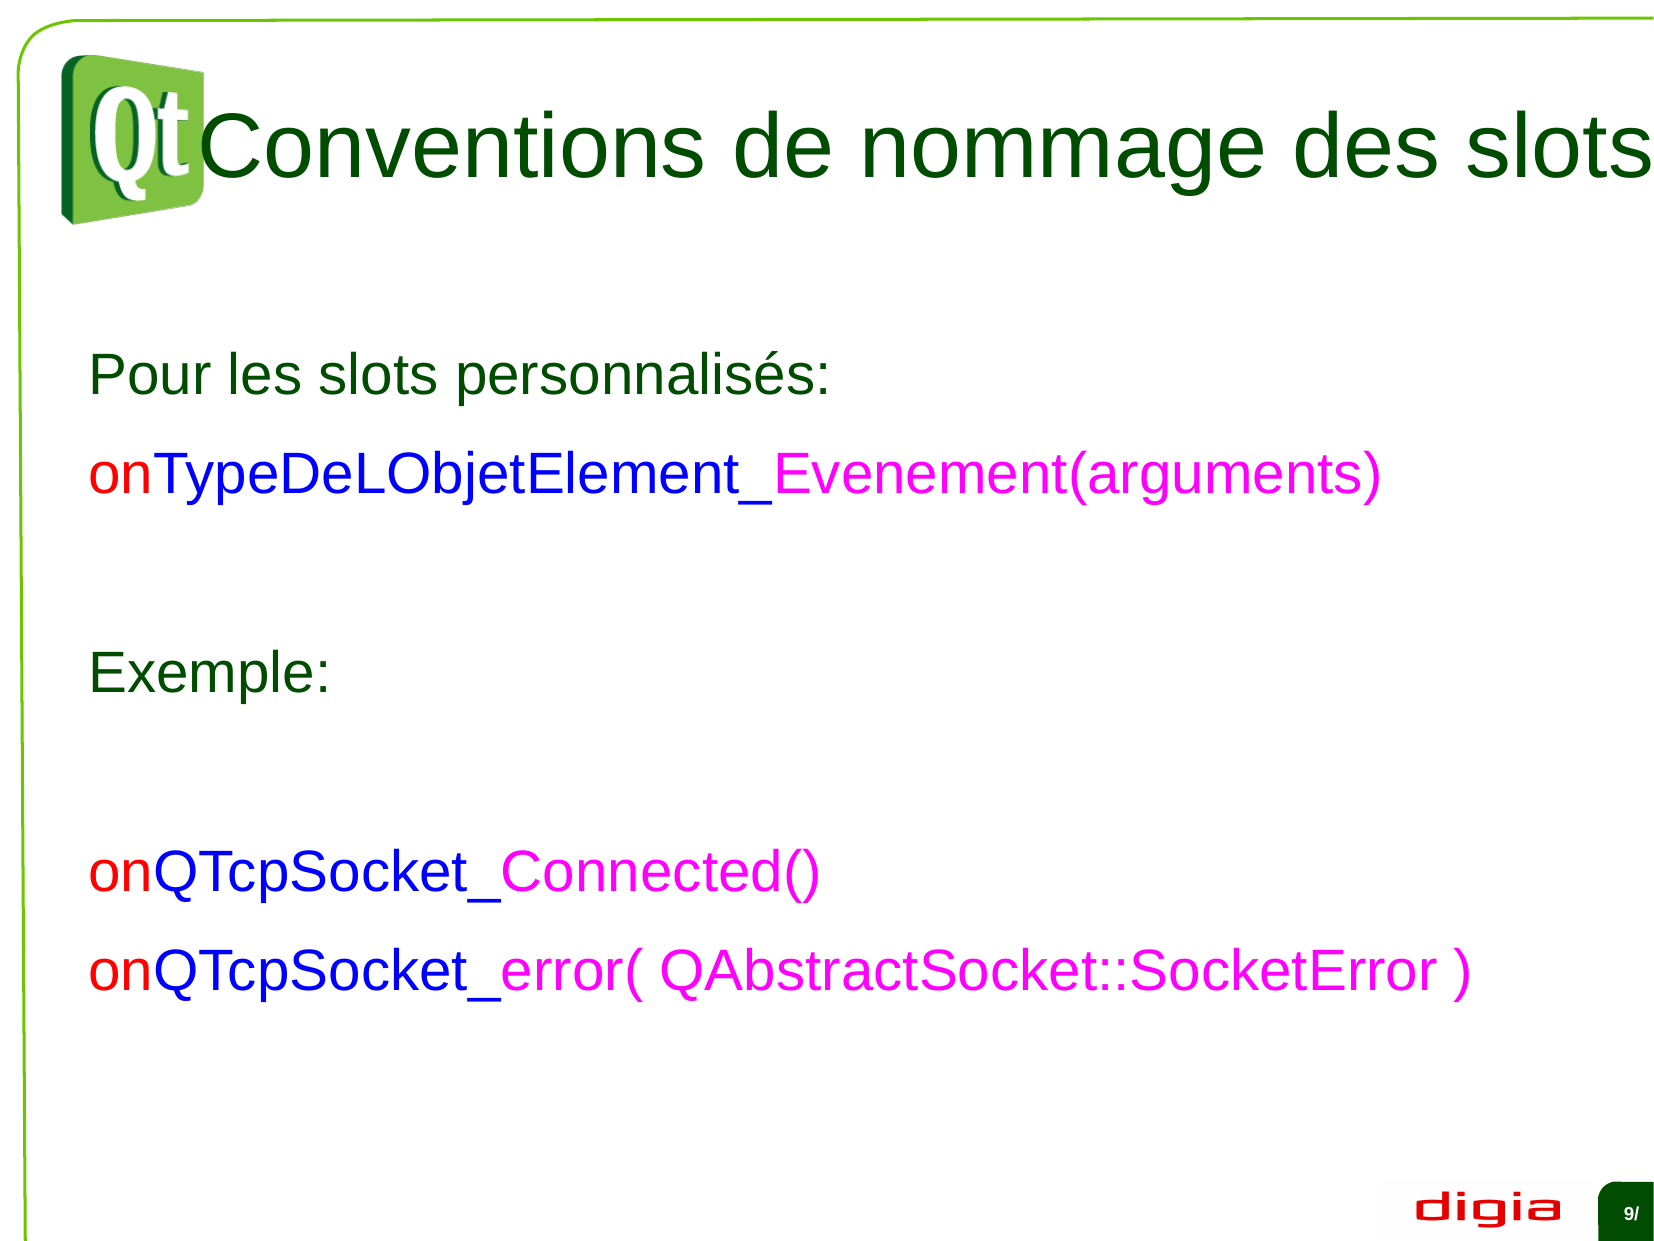

# Conventions de nommage des slots
Pour les slots personnalisés:
onTypeDeLObjetElement_Evenement(arguments)
Exemple:
onQTcpSocket_Connected()
onQTcpSocket_error( QAbstractSocket::SocketError )